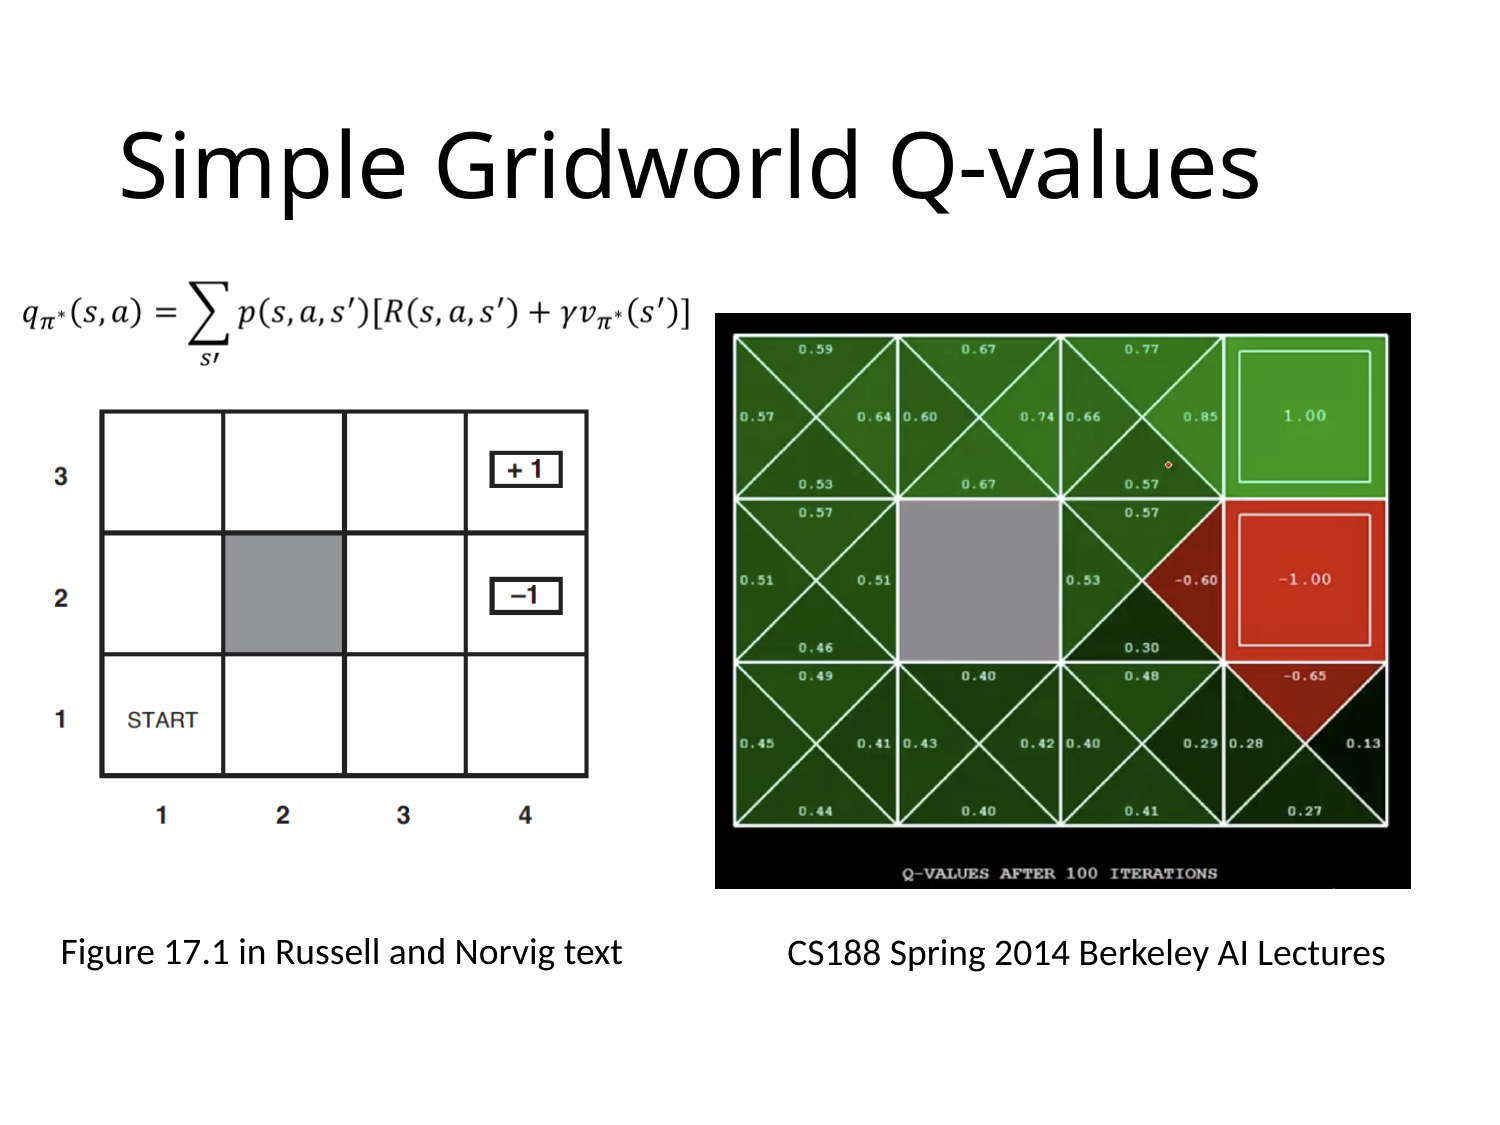

# Simple Gridworld Q-values
Figure 17.1 in Russell and Norvig text
CS188 Spring 2014 Berkeley AI Lectures